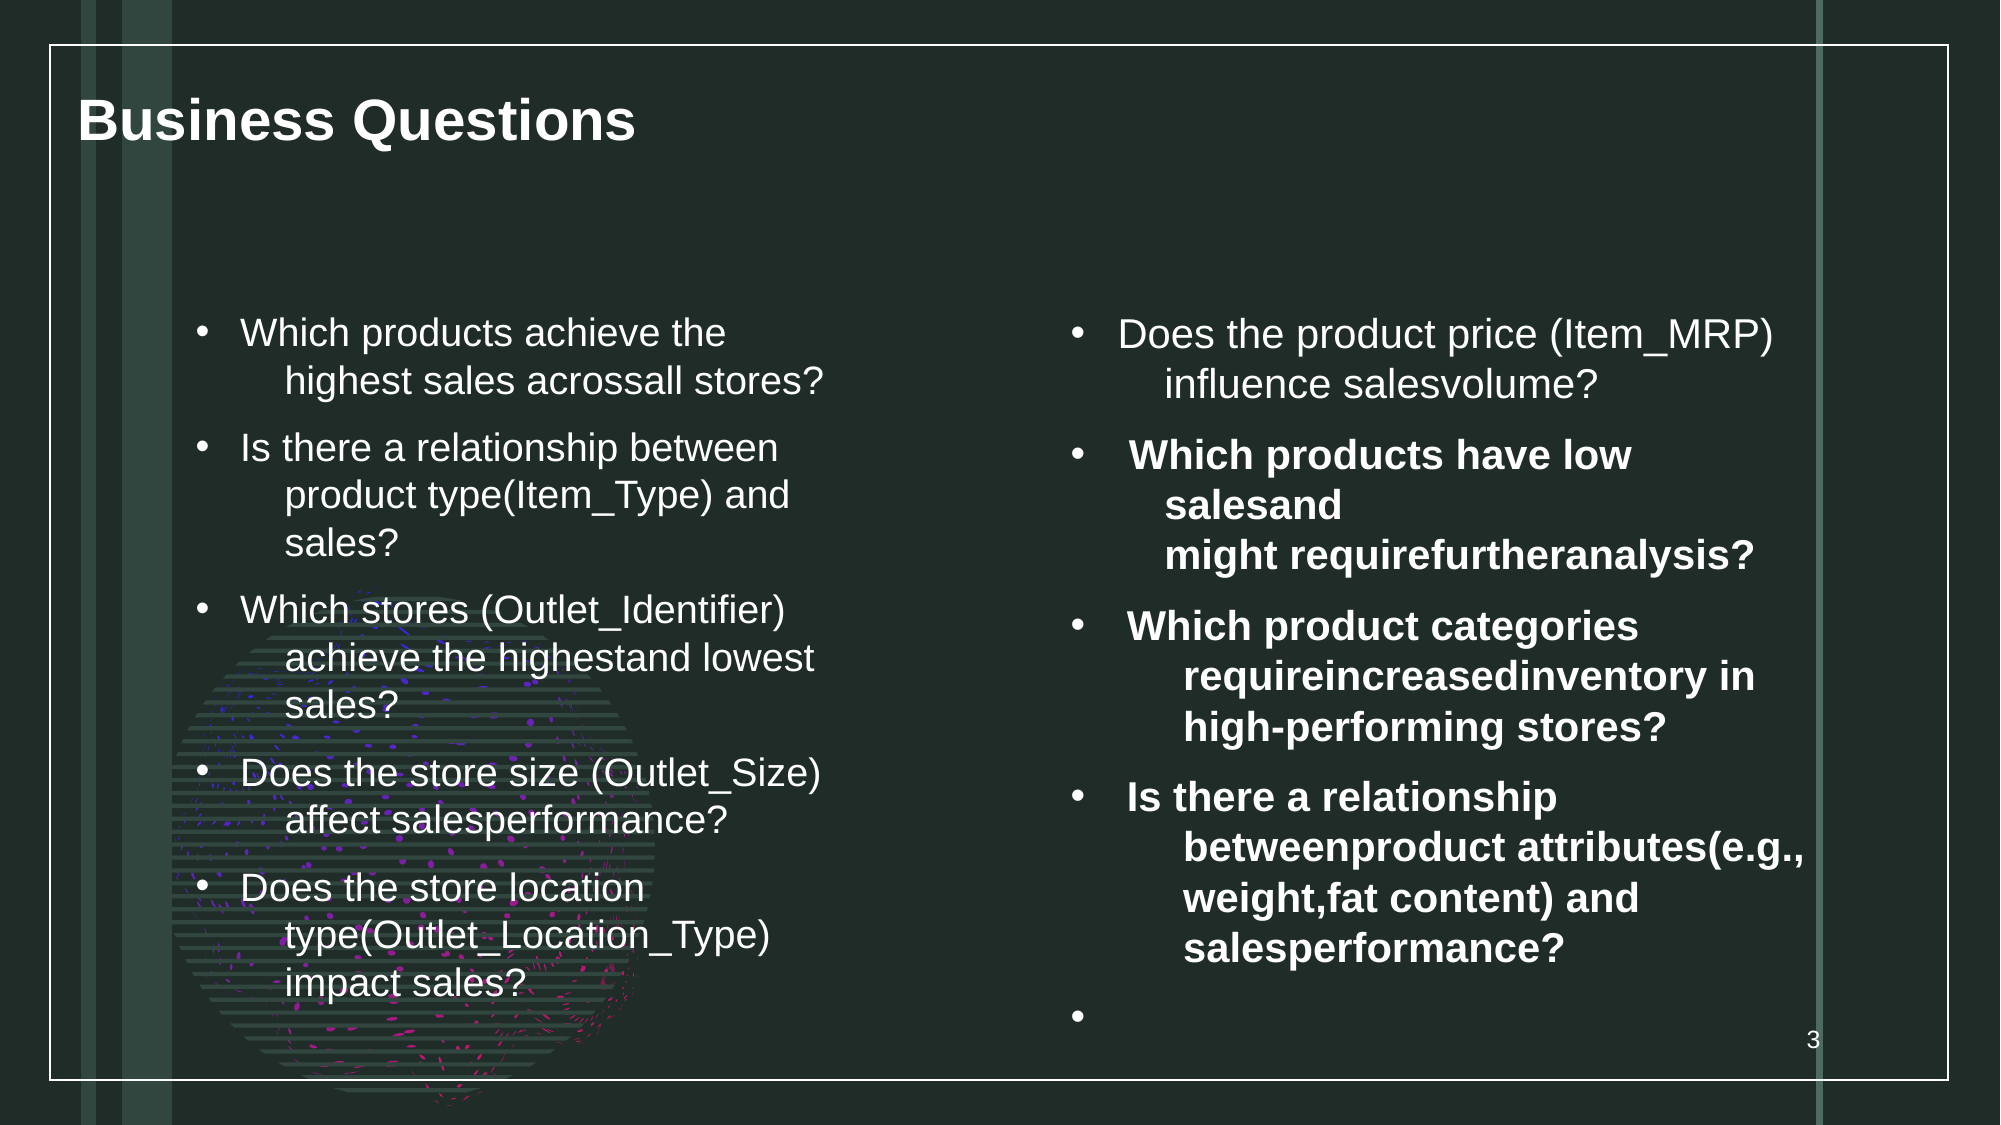

# Business Questions
Which products achieve the highest sales acrossall stores?
Is there a relationship between product type(Item_Type) and sales?
Which stores (Outlet_Identifier) achieve the highestand lowest sales?
Does the store size (Outlet_Size) affect salesperformance?
Does the store location type(Outlet_Location_Type) impact sales?
Does the product price (Item_MRP) influence salesvolume?
 Which products have low salesand might requirefurtheranalysis?
Which product categories requireincreasedinventory in high-performing stores?
Is there a relationship betweenproduct attributes(e.g., weight,fat content) and salesperformance?